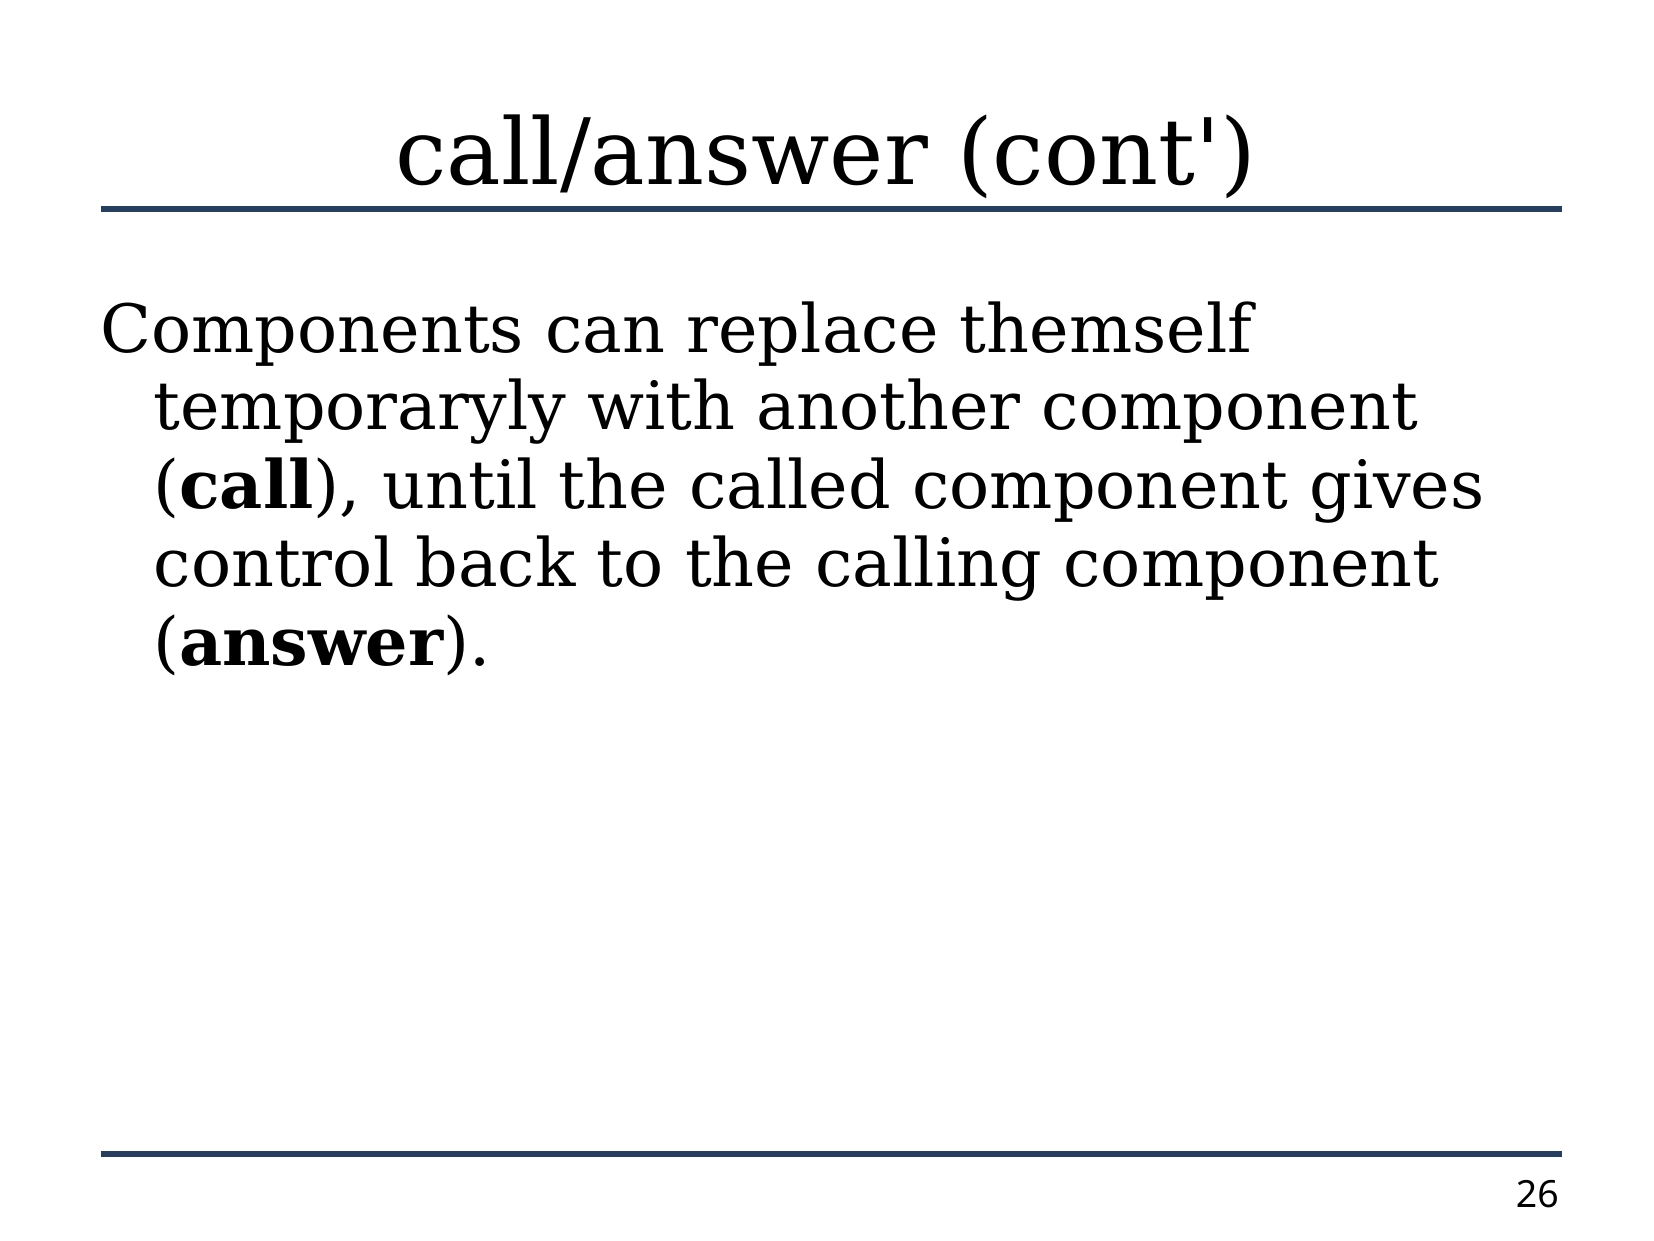

# call/answer (cont')
Components can replace themself temporaryly with another component (call), until the called component gives control back to the calling component (answer).